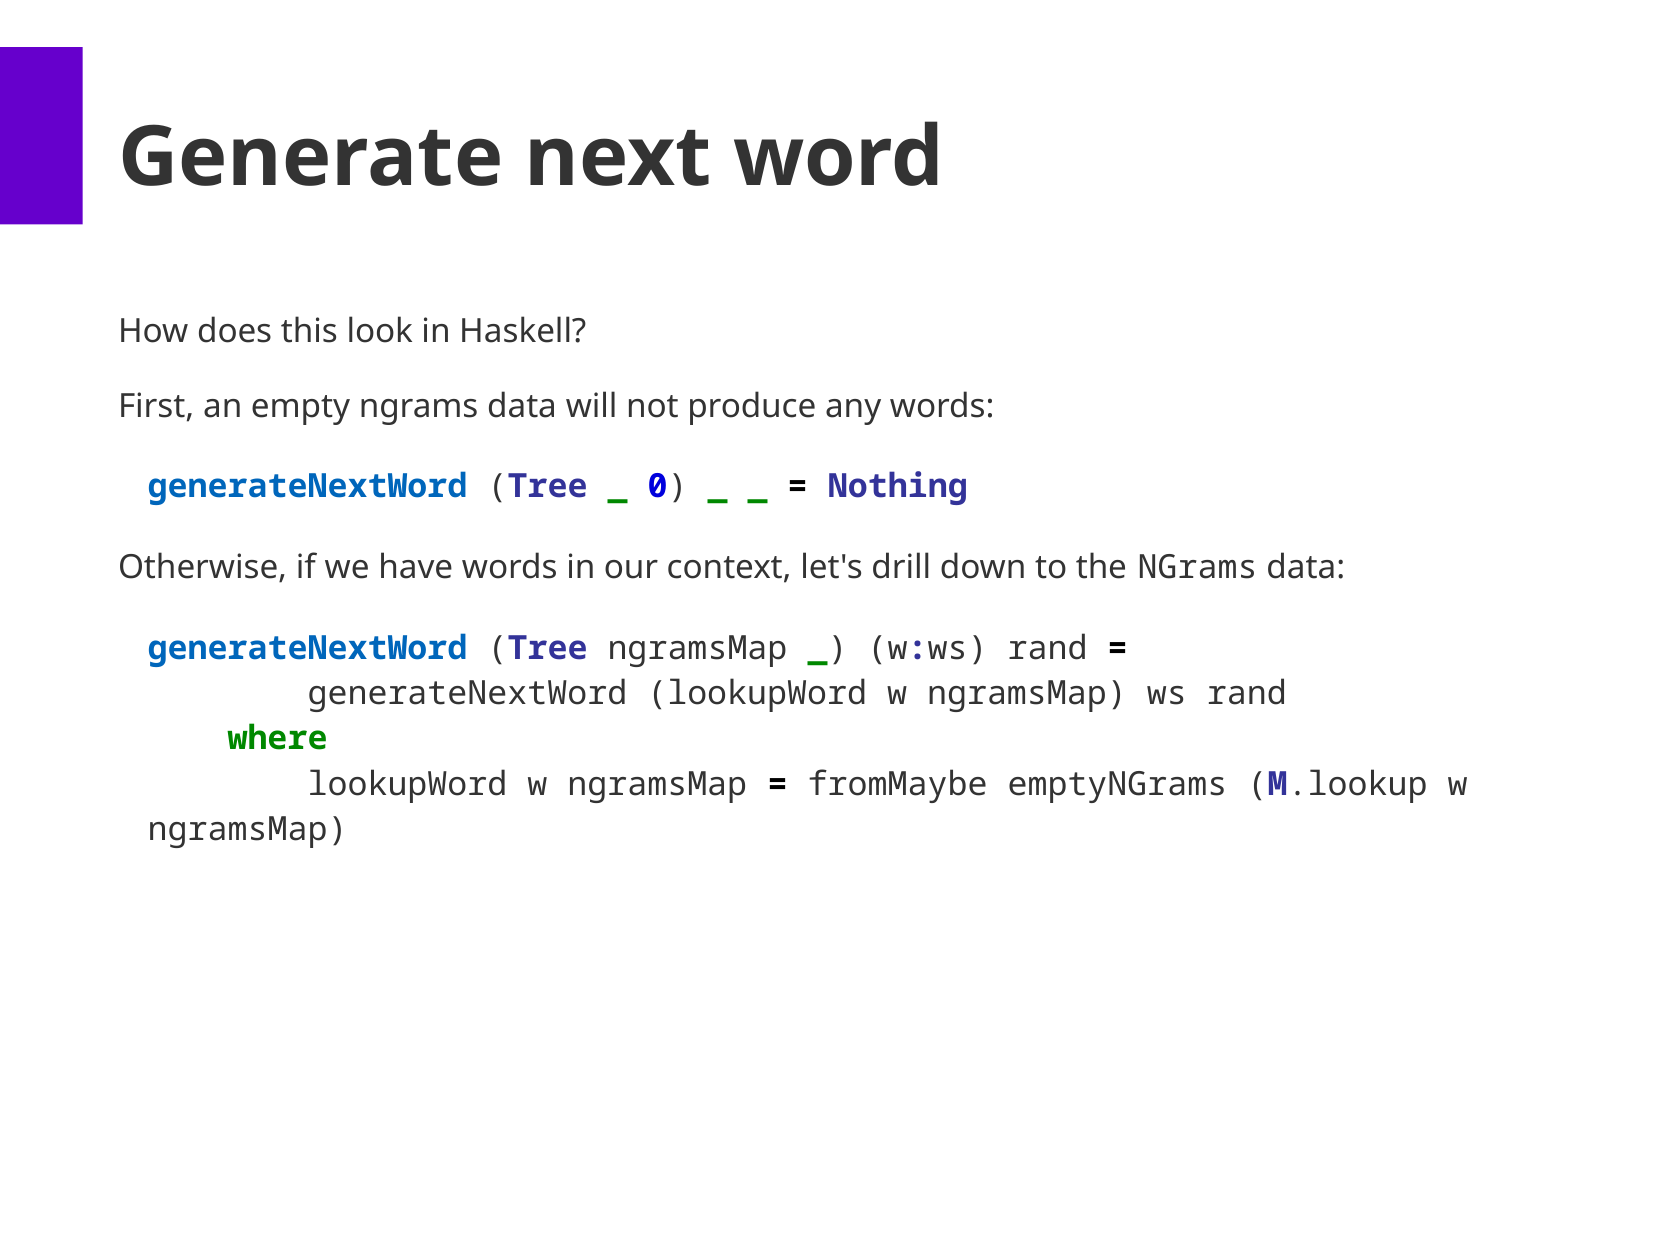

# Generate next word
How does this look in Haskell?
First, an empty ngrams data will not produce any words:
generateNextWord (Tree _ 0) _ _ = Nothing
Otherwise, if we have words in our context, let's drill down to the NGrams data:
generateNextWord (Tree ngramsMap _) (w:ws) rand =
 generateNextWord (lookupWord w ngramsMap) ws rand
 where
 lookupWord w ngramsMap = fromMaybe emptyNGrams (M.lookup w ngramsMap)